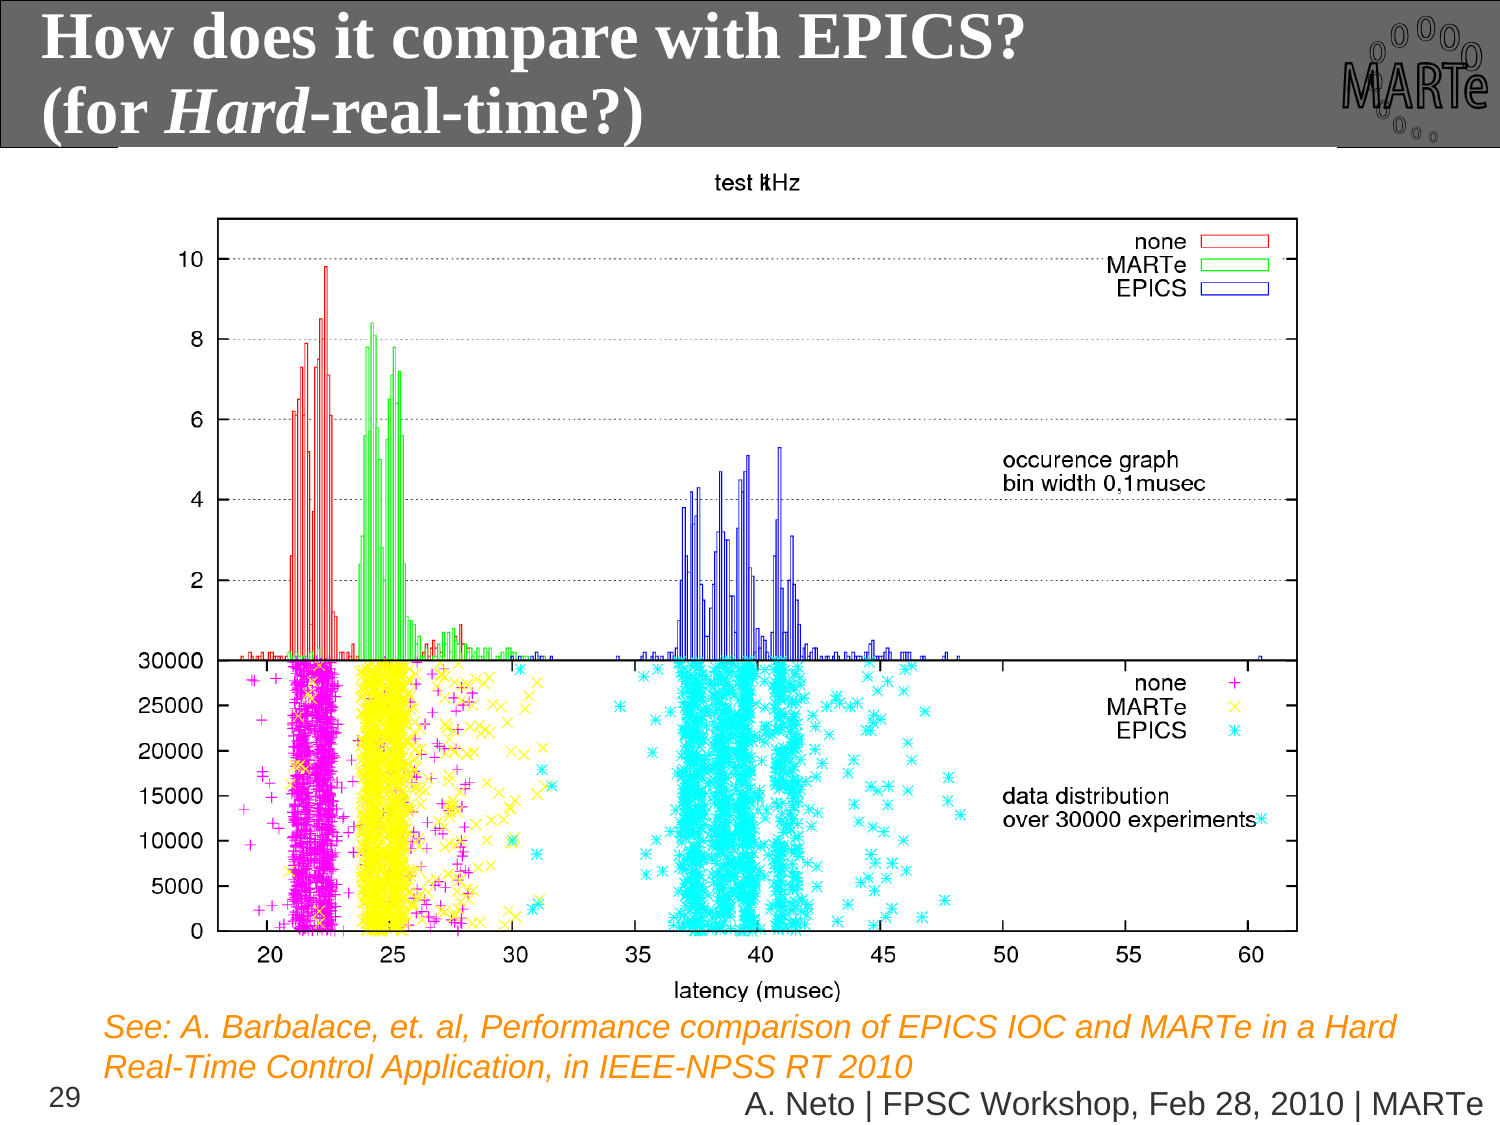

# How does it compare with EPICS? (for Hard-real-time?)
See: A. Barbalace, et. al, Performance comparison of EPICS IOC and MARTe in a Hard Real-Time Control Application, in IEEE-NPSS RT 2010